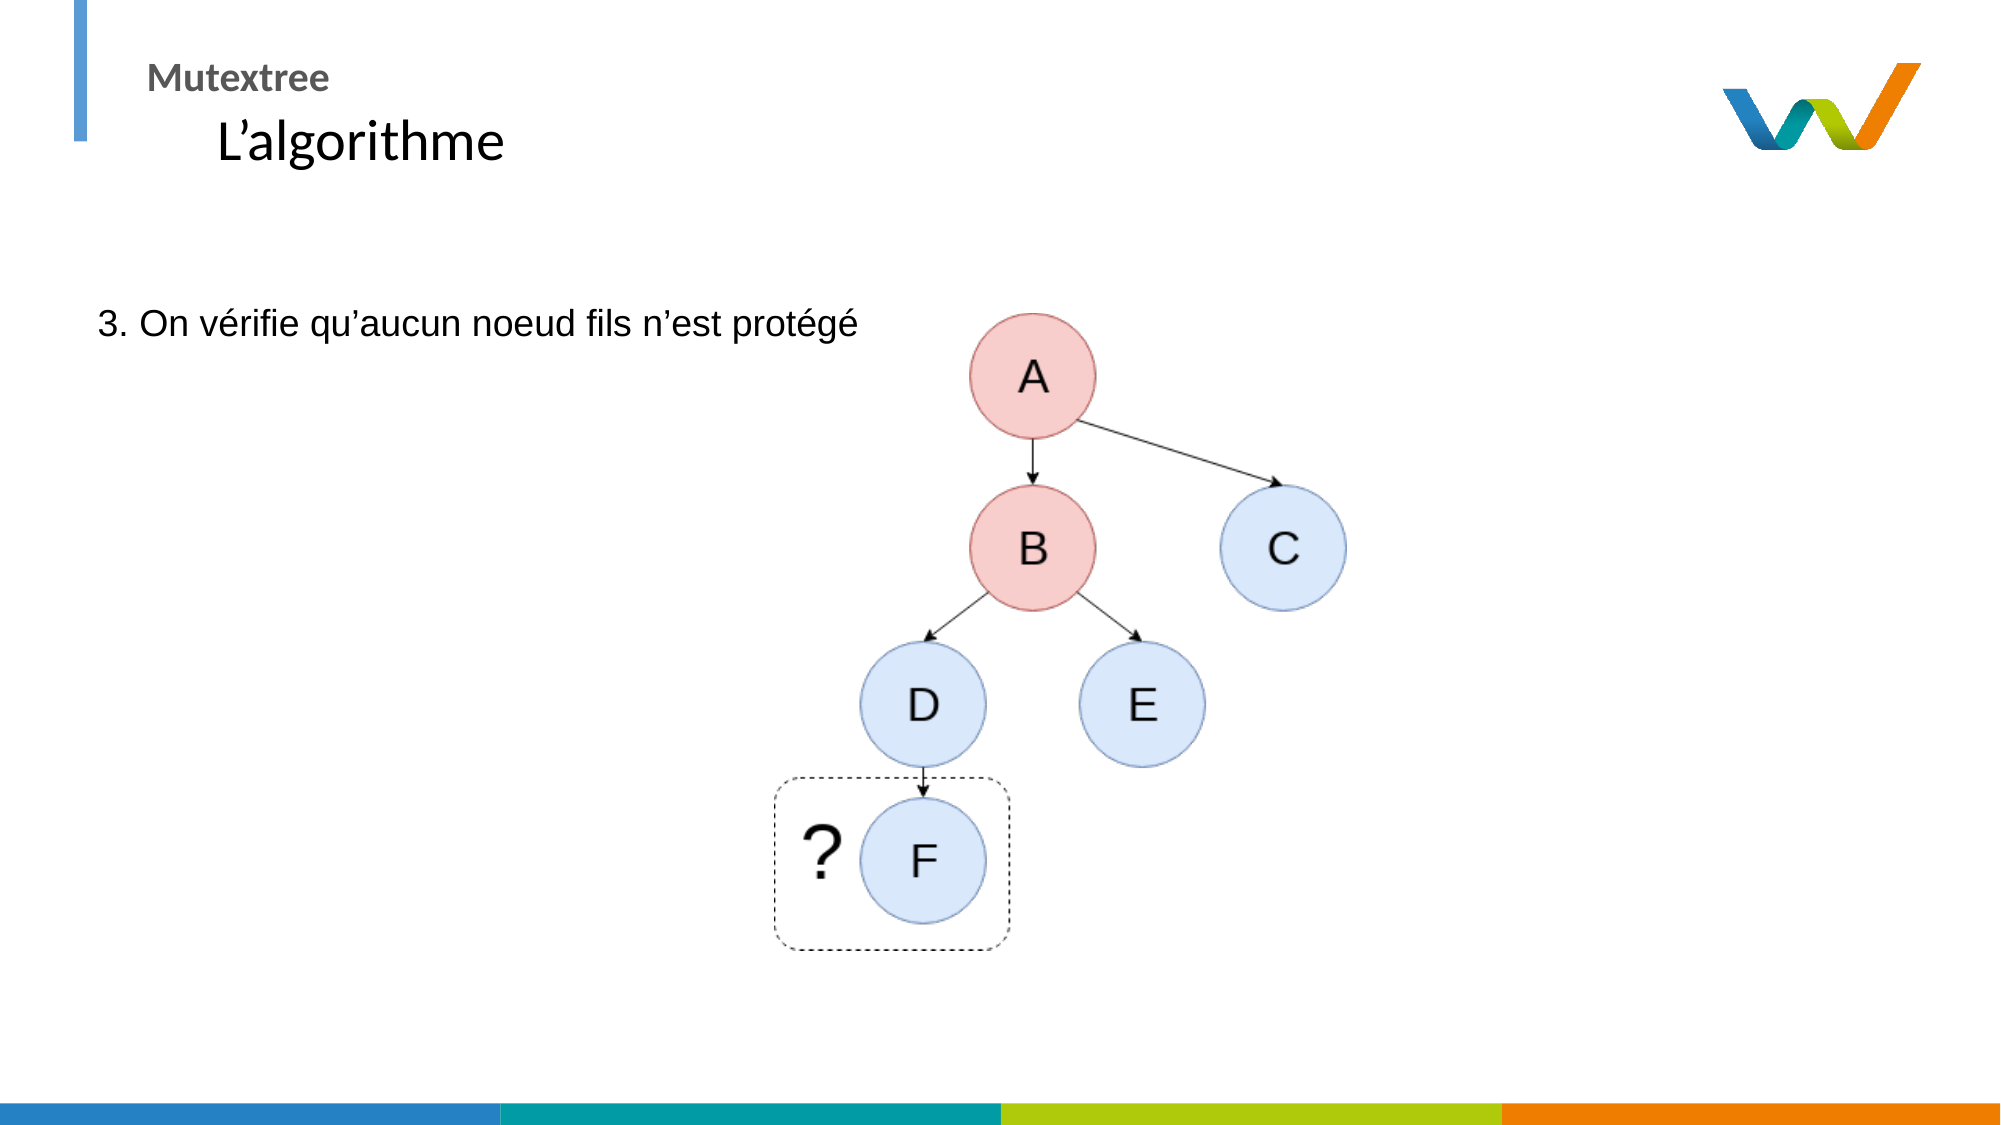

# Mutextree
L’algorithme
3. On vérifie qu’aucun noeud fils n’est protégé